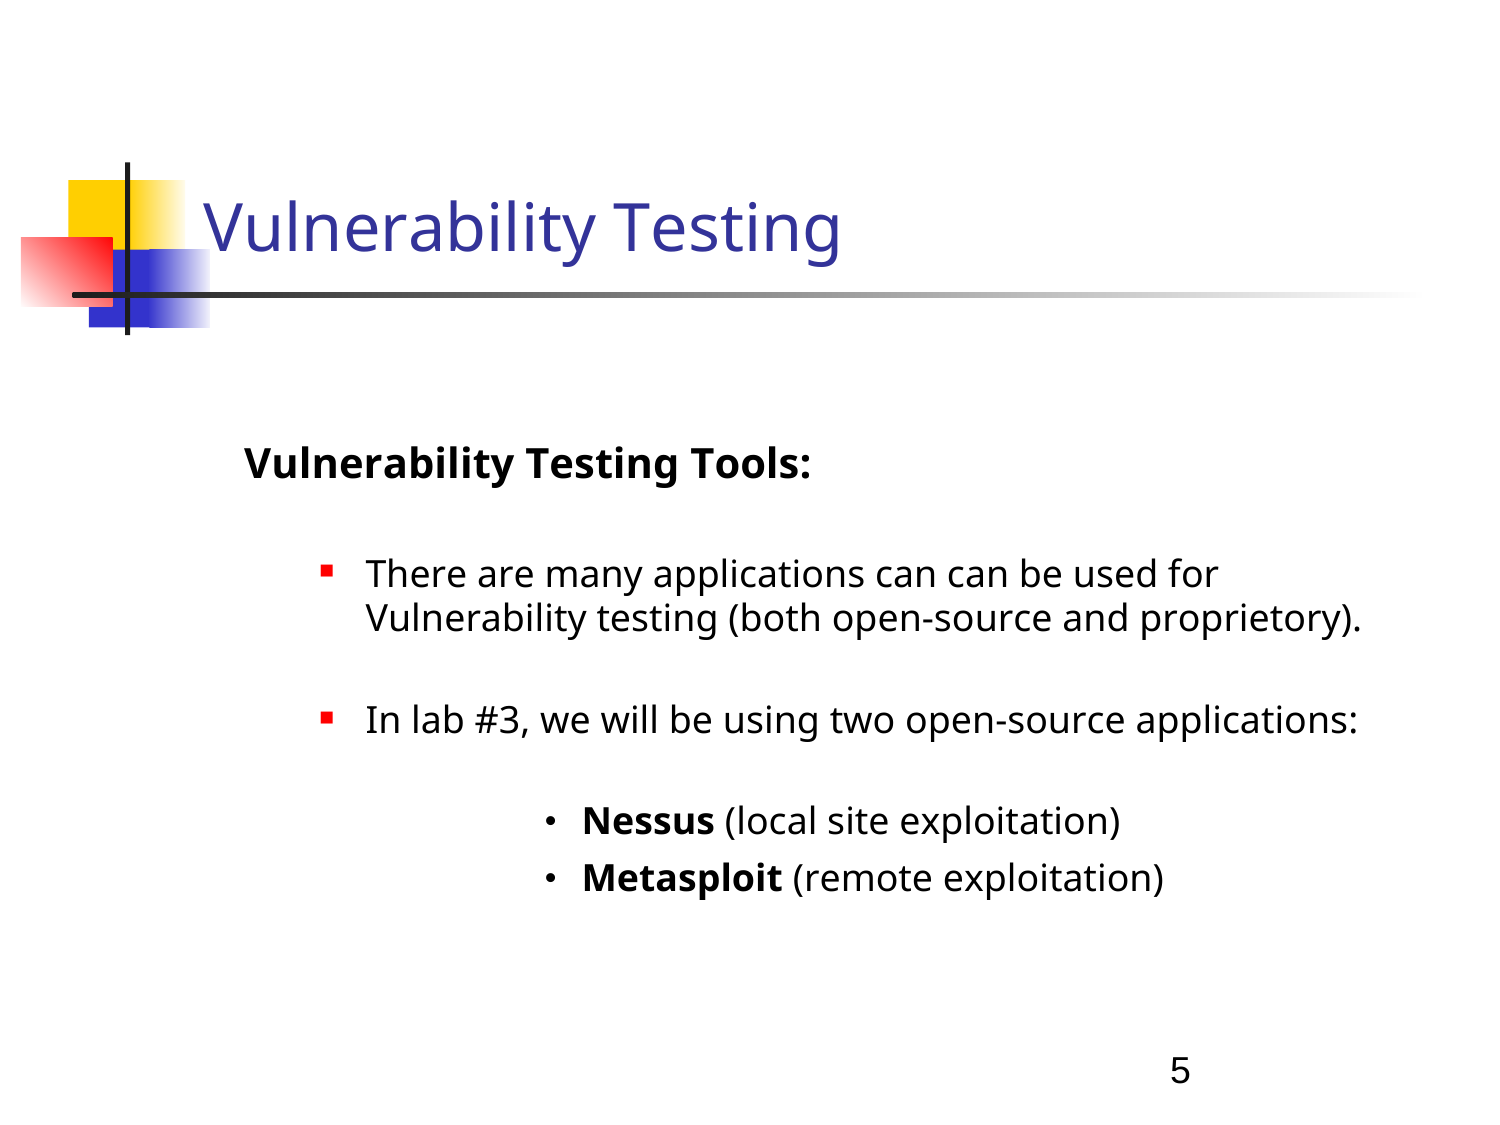

# Vulnerability Testing
Vulnerability Testing Tools:
There are many applications can can be used for Vulnerability testing (both open-source and proprietory).
In lab #3, we will be using two open-source applications:
Nessus (local site exploitation)
Metasploit (remote exploitation)
5